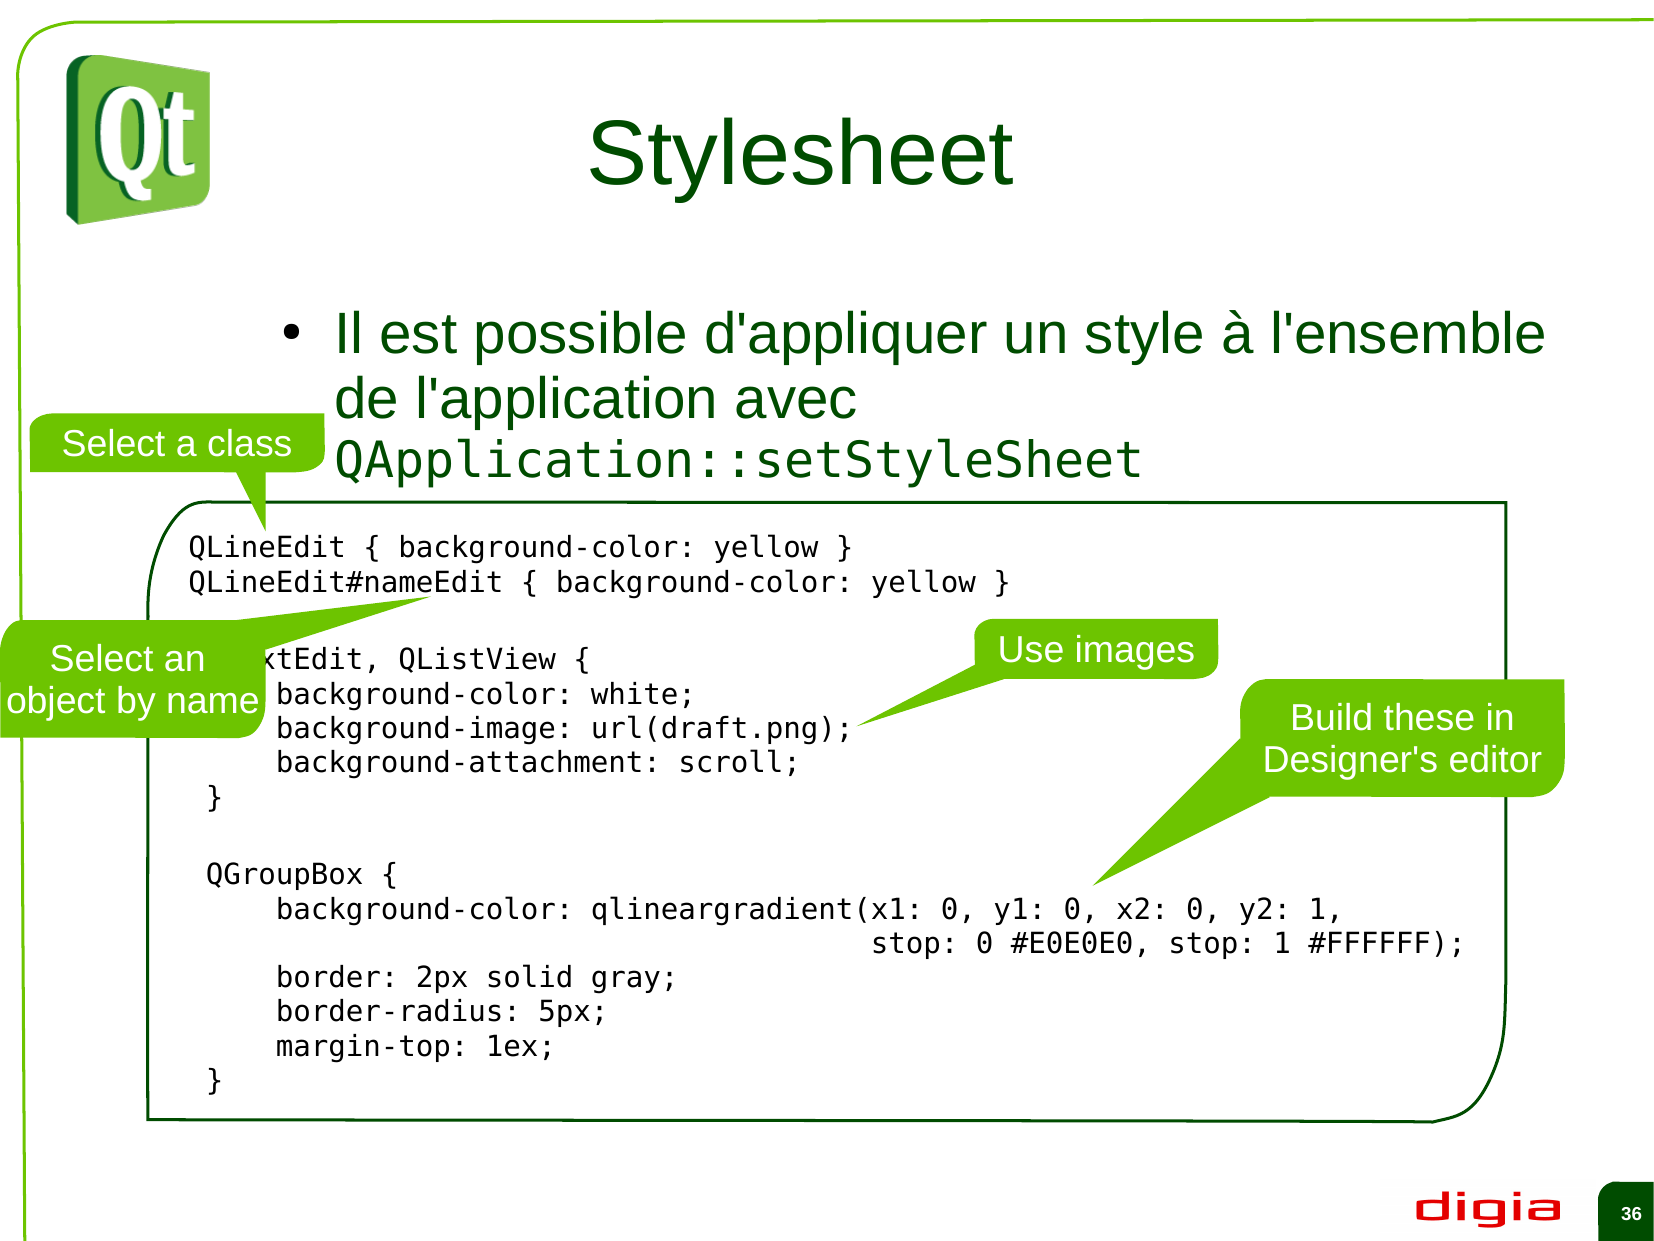

# Stylesheet
Il est possible d'appliquer un style à l'ensemble de l'application avec QApplication::setStyleSheet
Select a class
QLineEdit { background-color: yellow }
QLineEdit#nameEdit { background-color: yellow }
 QTextEdit, QListView {
 background-color: white;
 background-image: url(draft.png);
 background-attachment: scroll;
 }
 QGroupBox {
 background-color: qlineargradient(x1: 0, y1: 0, x2: 0, y2: 1,
 stop: 0 #E0E0E0, stop: 1 #FFFFFF);
 border: 2px solid gray;
 border-radius: 5px;
 margin-top: 1ex;
 }
Use images
Select an
object by name
Build these in
Designer's editor